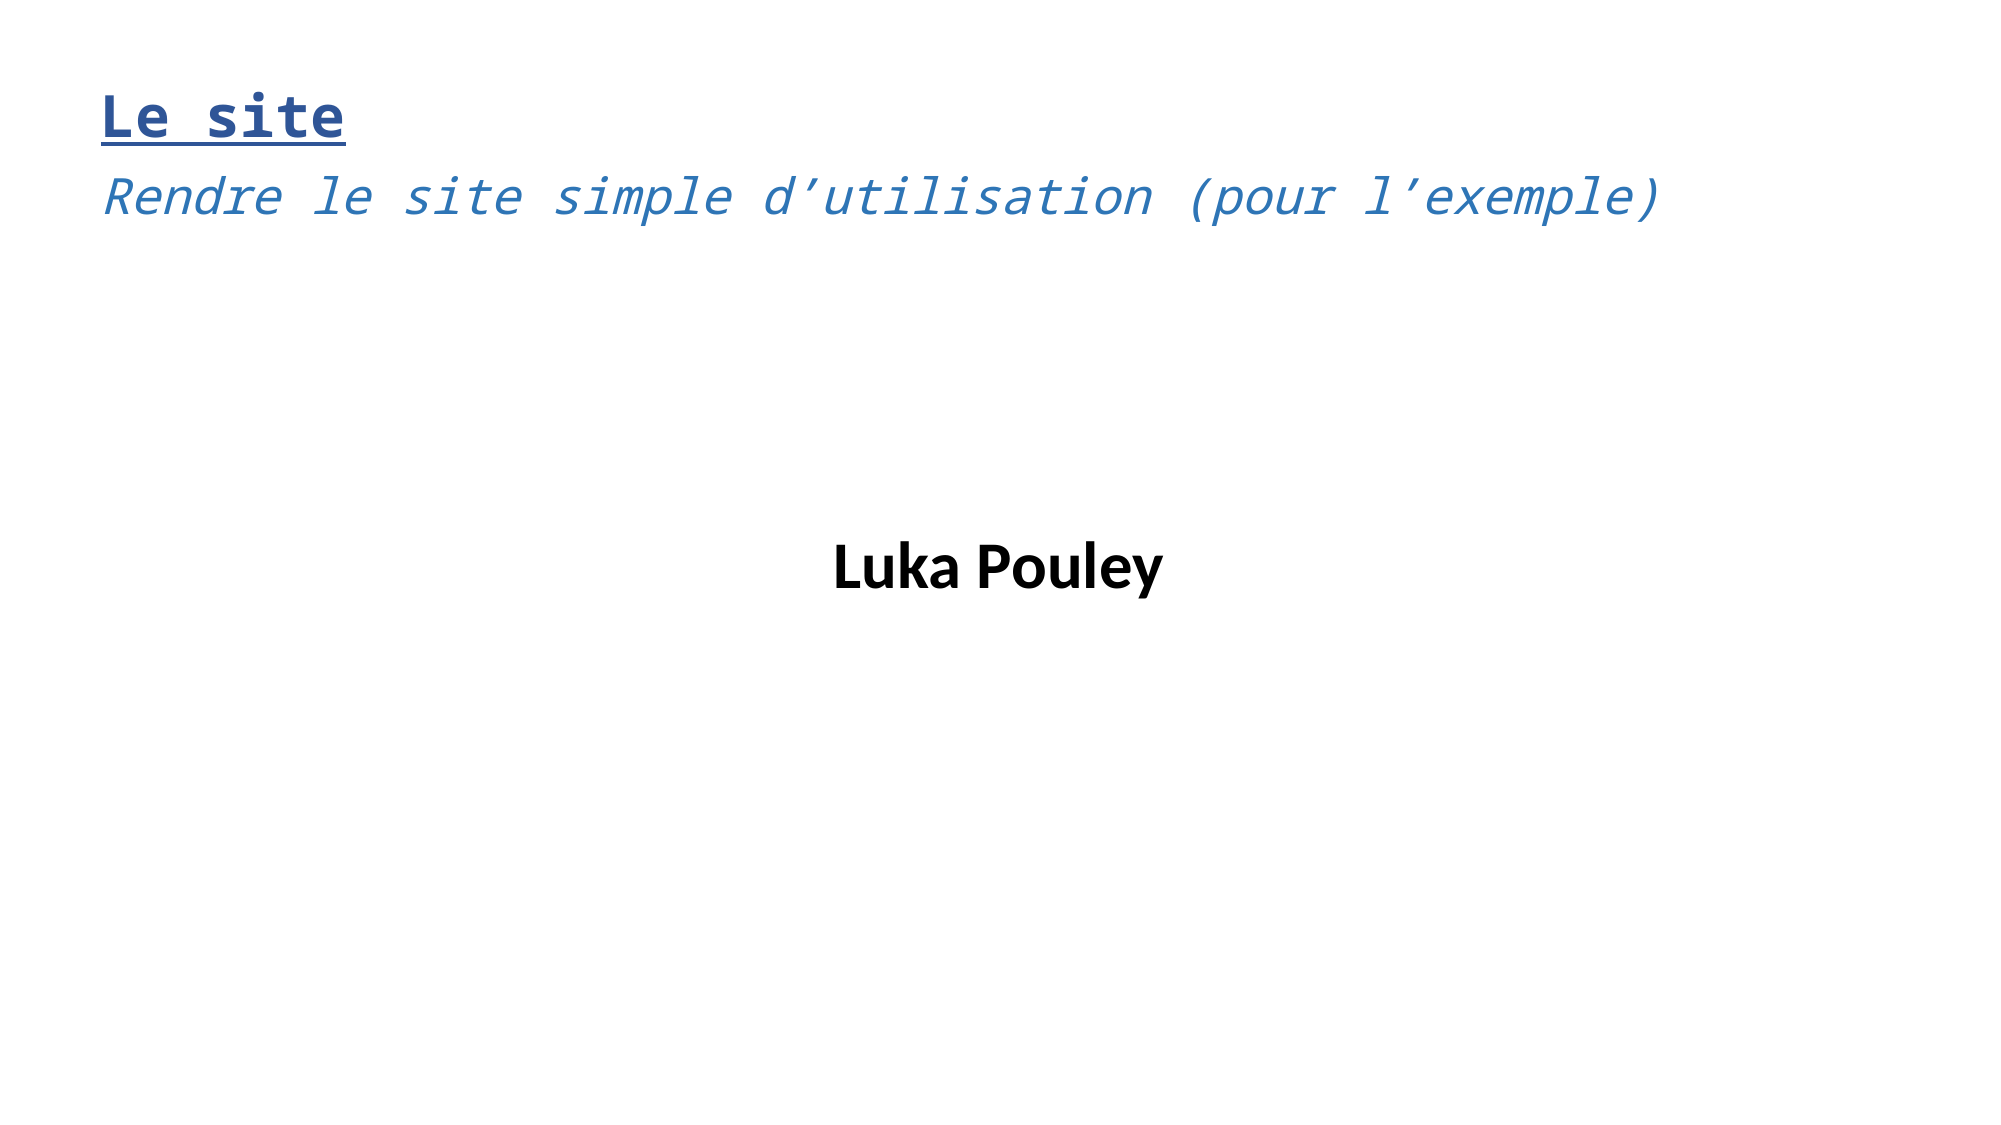

Le site
Rendre le site simple d’utilisation (pour l’exemple)
Luka Pouley